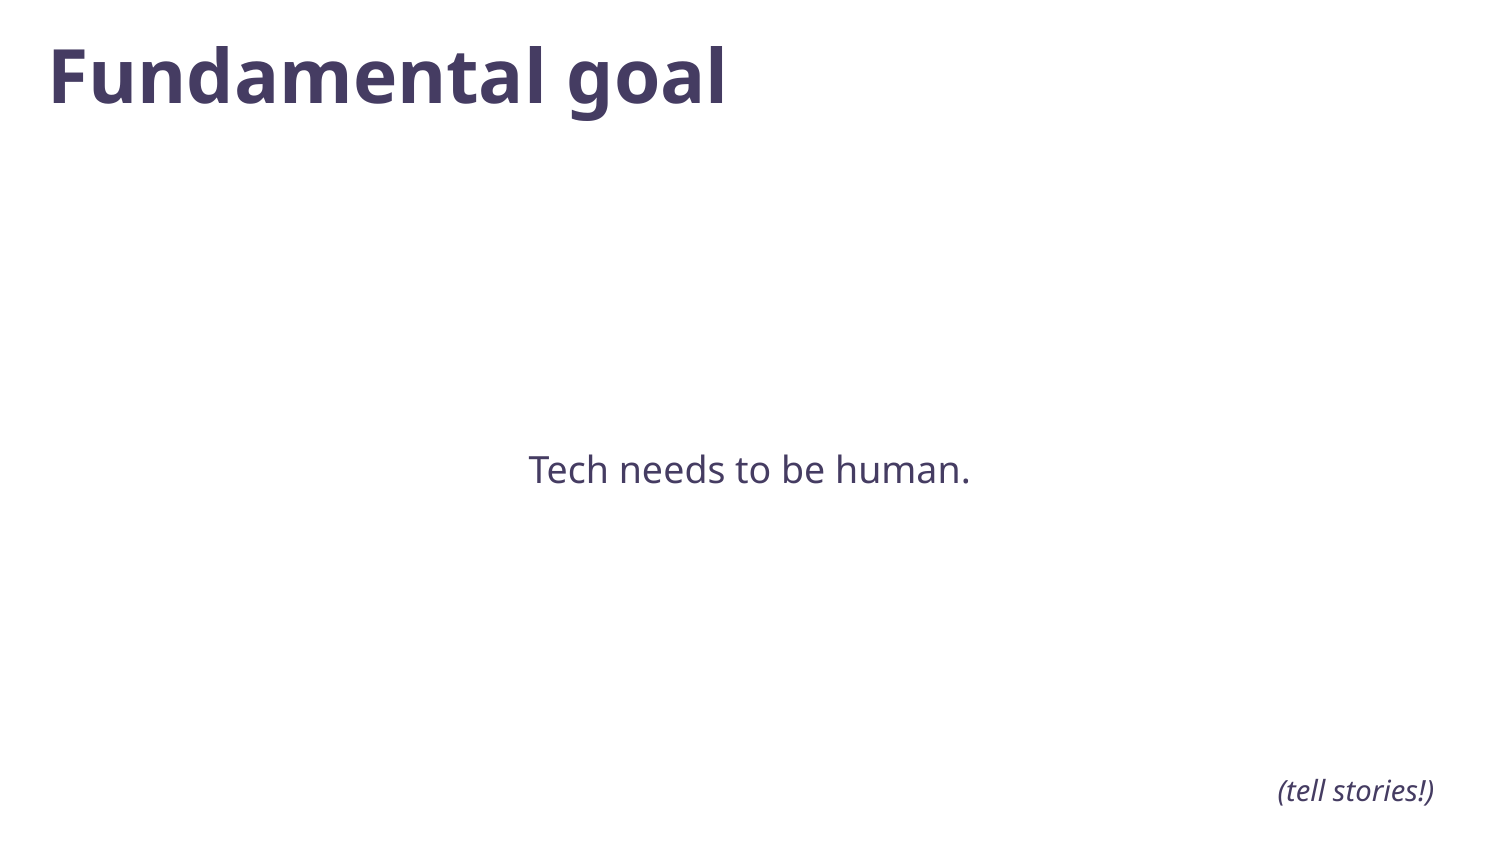

Fundamental goal
# Tech needs to be human.
(tell stories!)